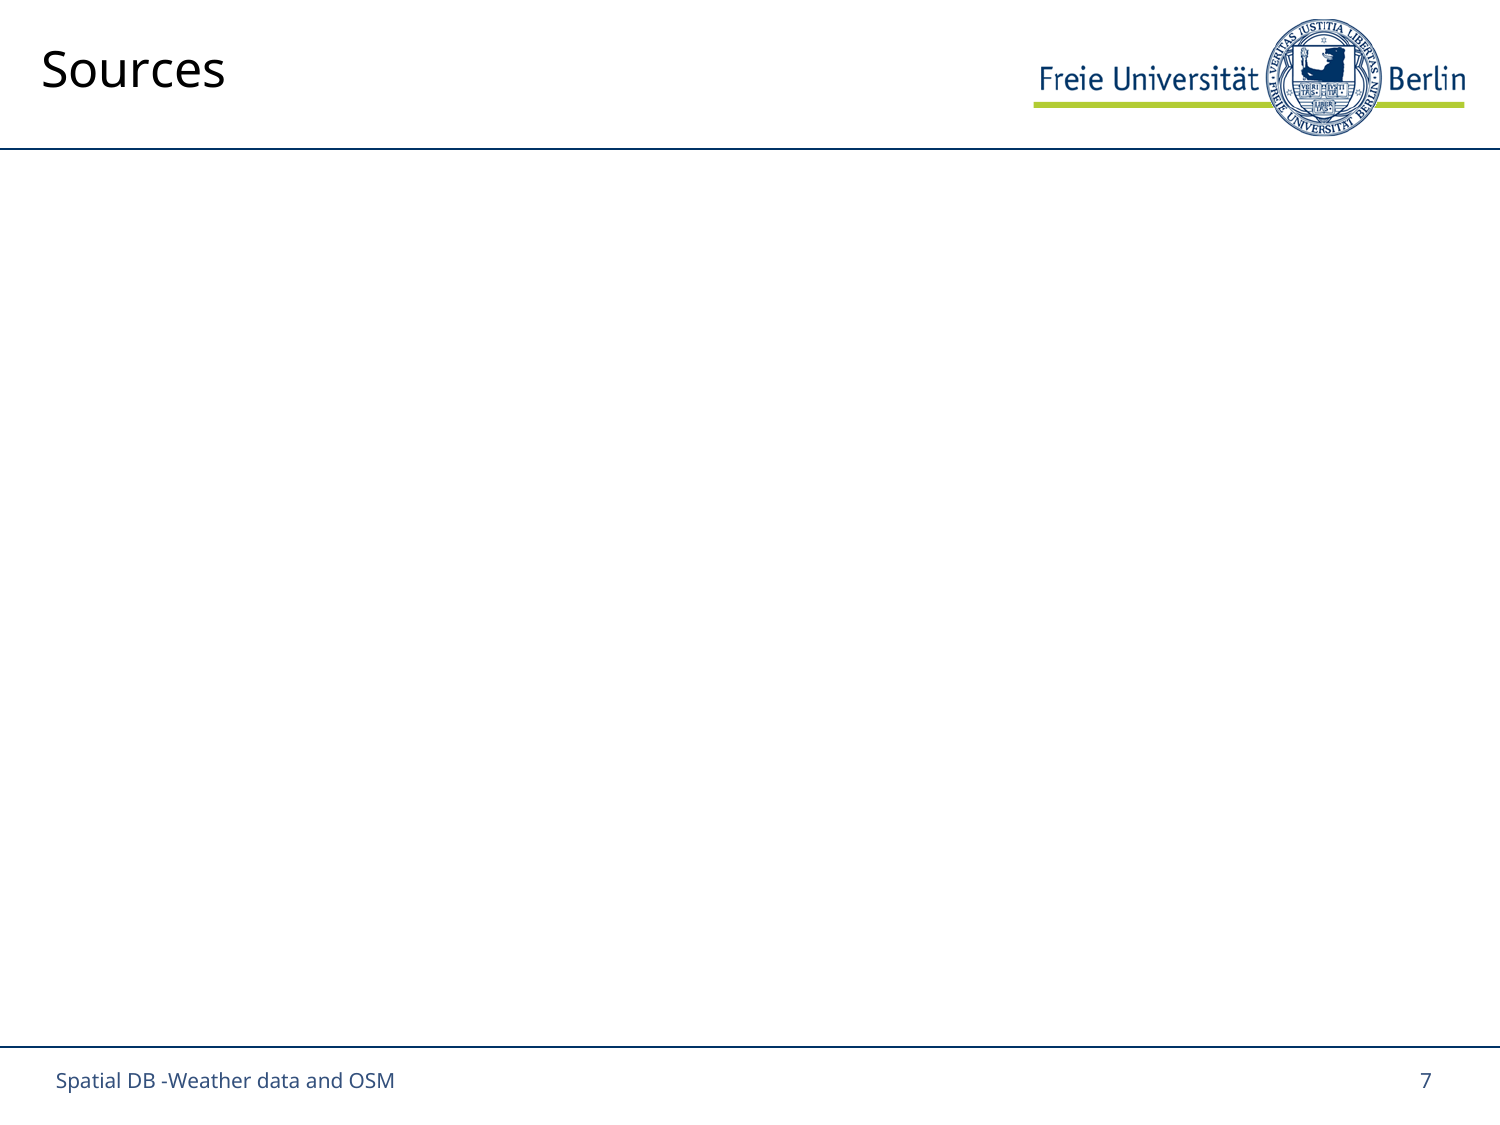

# Sources
Spatial DB -Weather data and OSM
7